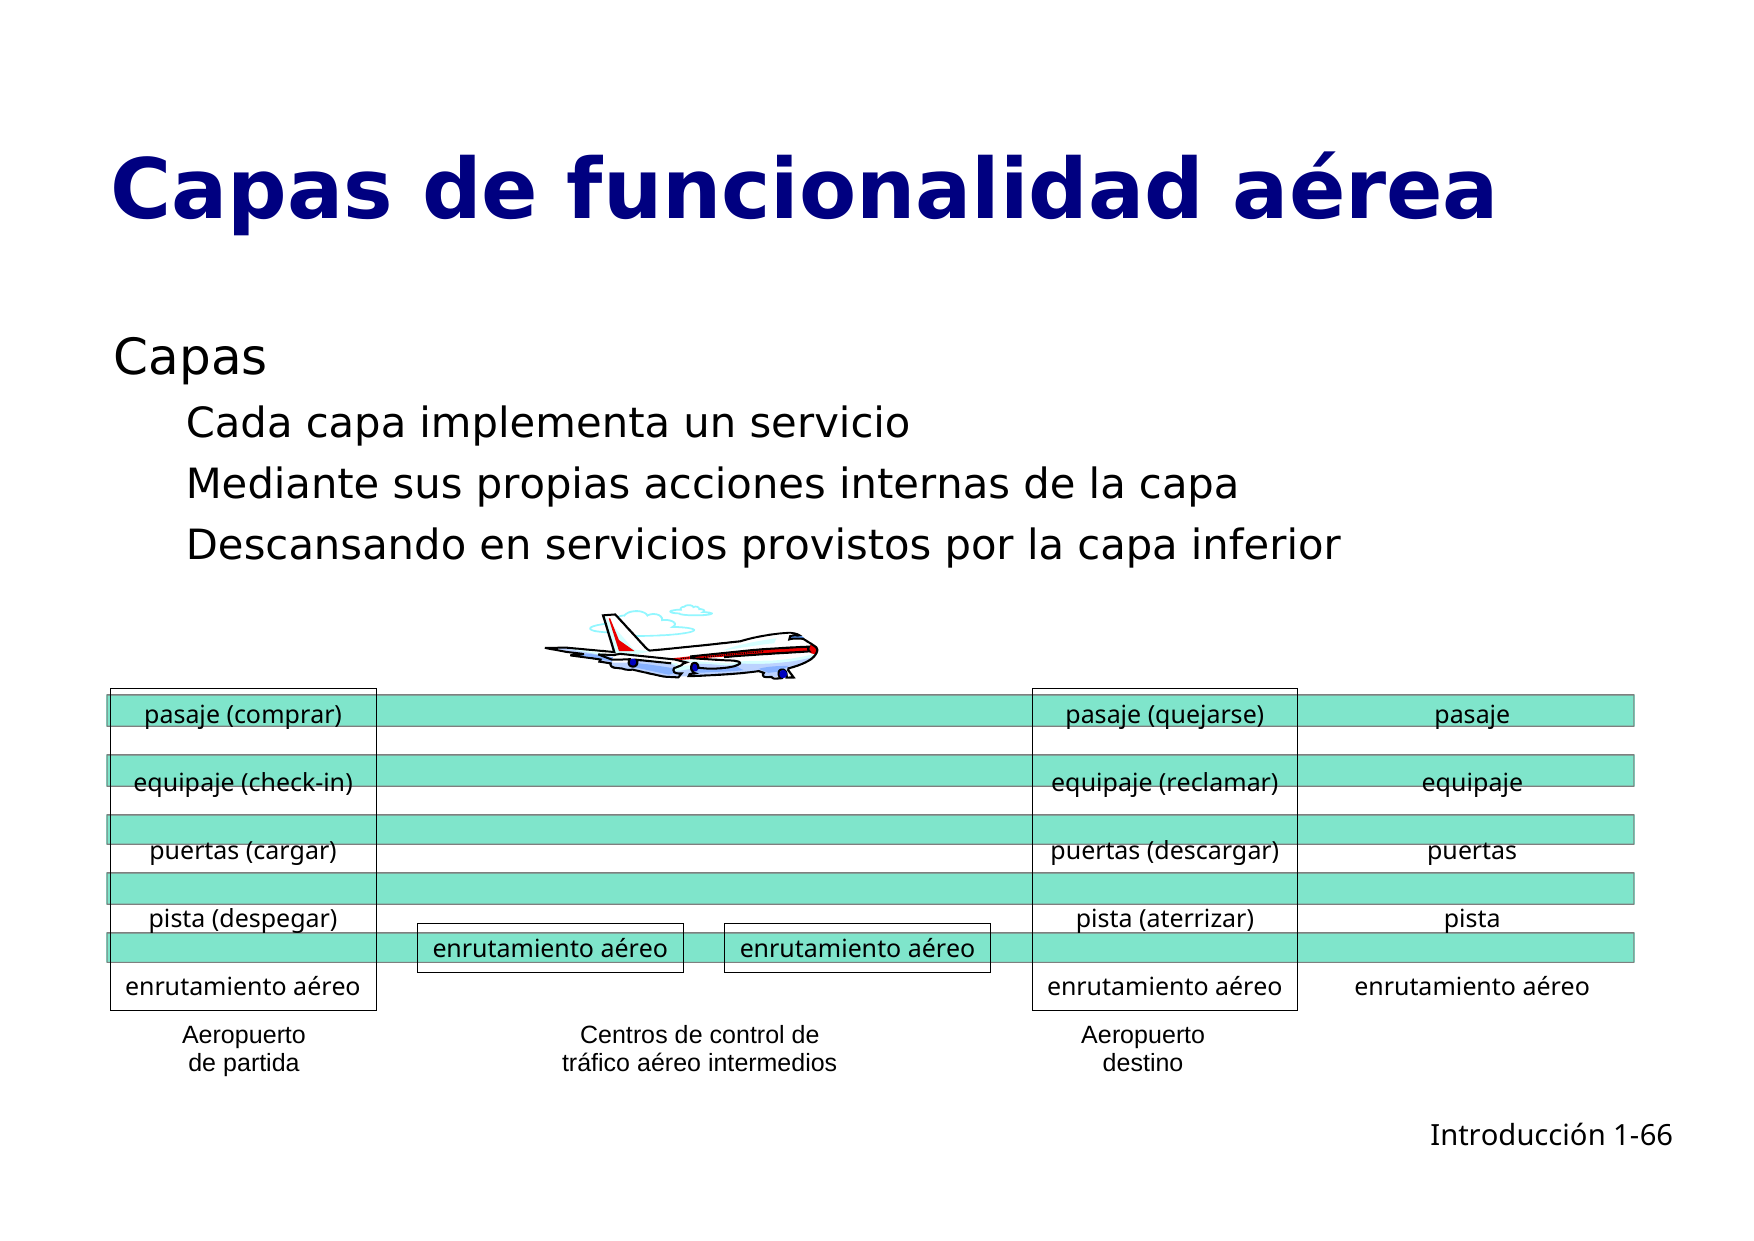

# Capas de funcionalidad aérea
Capas
Cada capa implementa un servicio
Mediante sus propias acciones internas de la capa
Descansando en servicios provistos por la capa inferior
pasaje (comprar)
equipaje (check-in)
puertas (cargar)
pista (despegar)
enrutamiento aéreo
pasaje (quejarse)
equipaje (reclamar)
puertas (descargar)
pista (aterrizar)
enrutamiento aéreo
pasaje
equipaje
puertas
pista
enrutamiento aéreo
enrutamiento aéreo
enrutamiento aéreo
Aeropuerto
de partida
Centros de control de
tráfico aéreo intermedios
Aeropuerto
destino